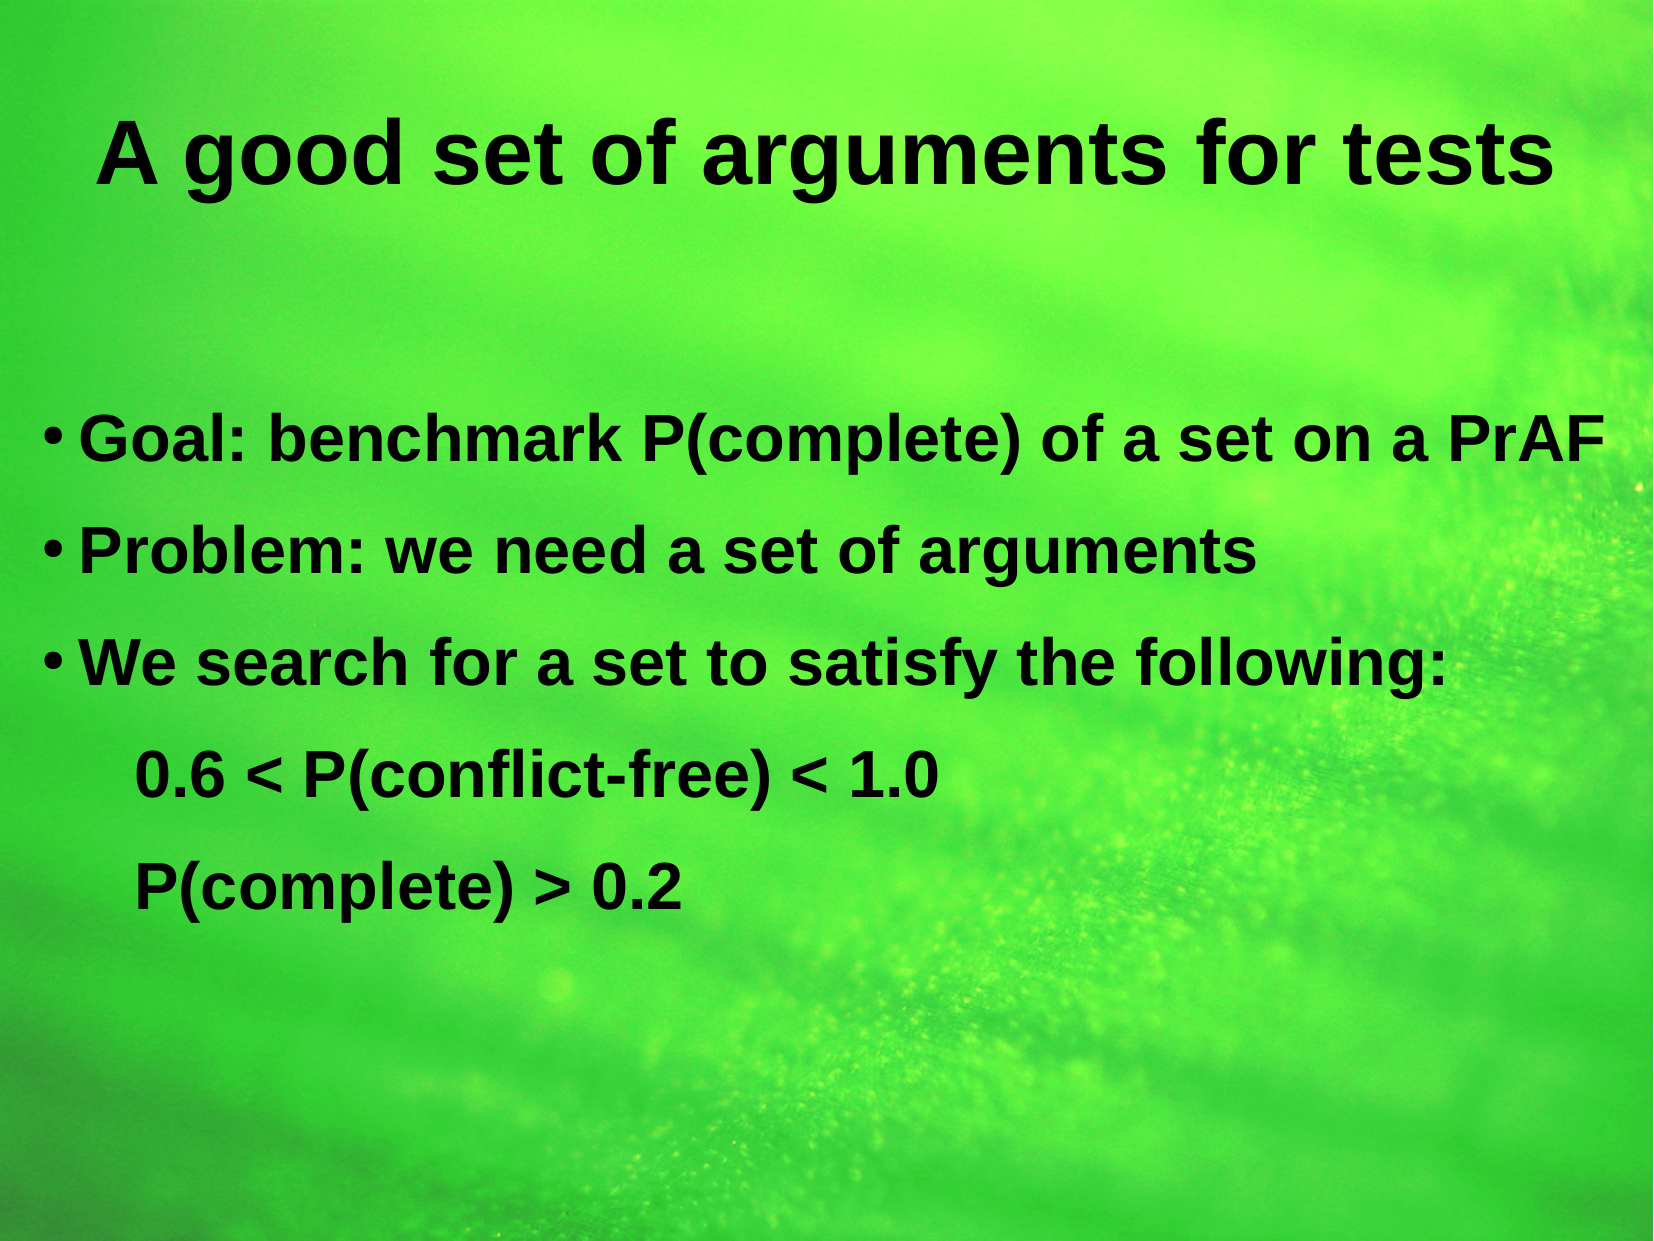

# A good set of arguments for tests
Goal: benchmark P(complete) of a set on a PrAF
Problem: we need a set of arguments
We search for a set to satisfy the following:
 0.6 < P(conflict-free) < 1.0
 P(complete) > 0.2